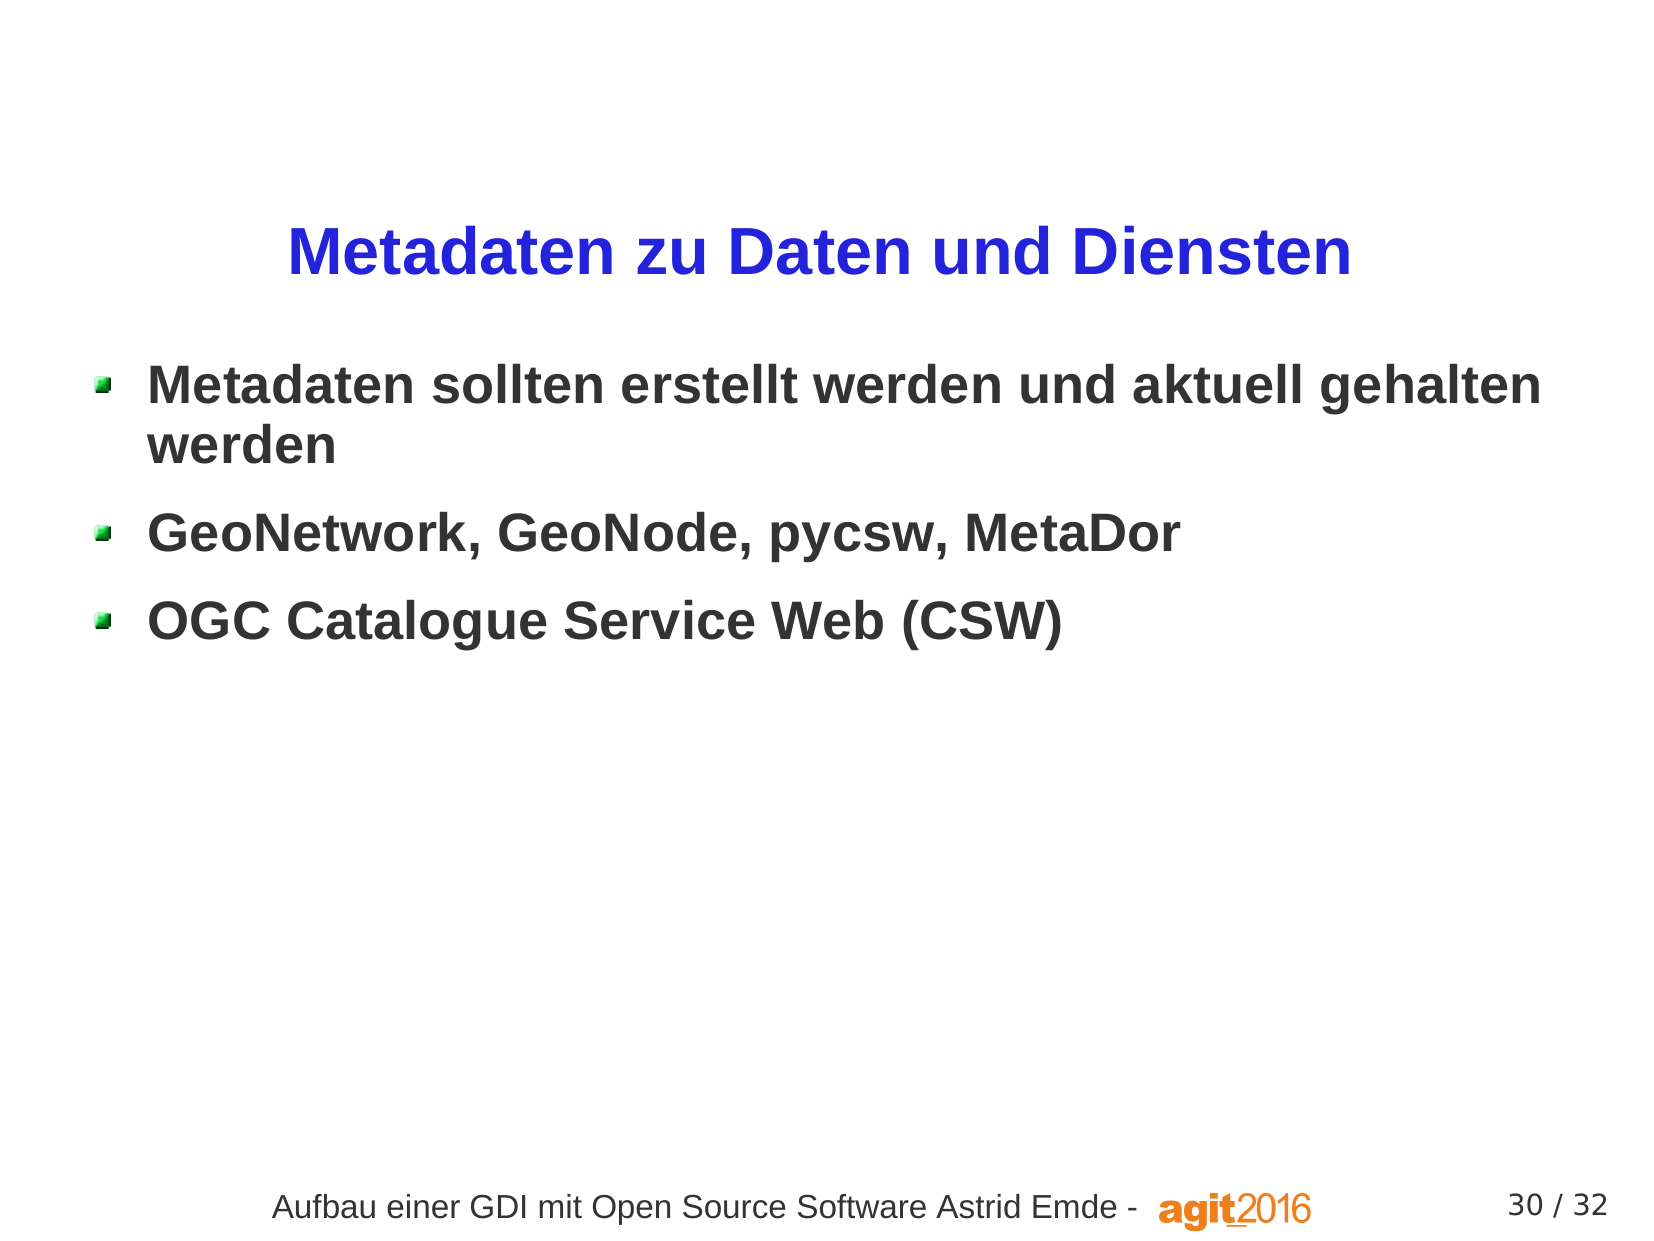

# Metadaten zu Daten und Diensten
Metadaten sollten erstellt werden und aktuell gehalten werden
GeoNetwork, GeoNode, pycsw, MetaDor
OGC Catalogue Service Web (CSW)